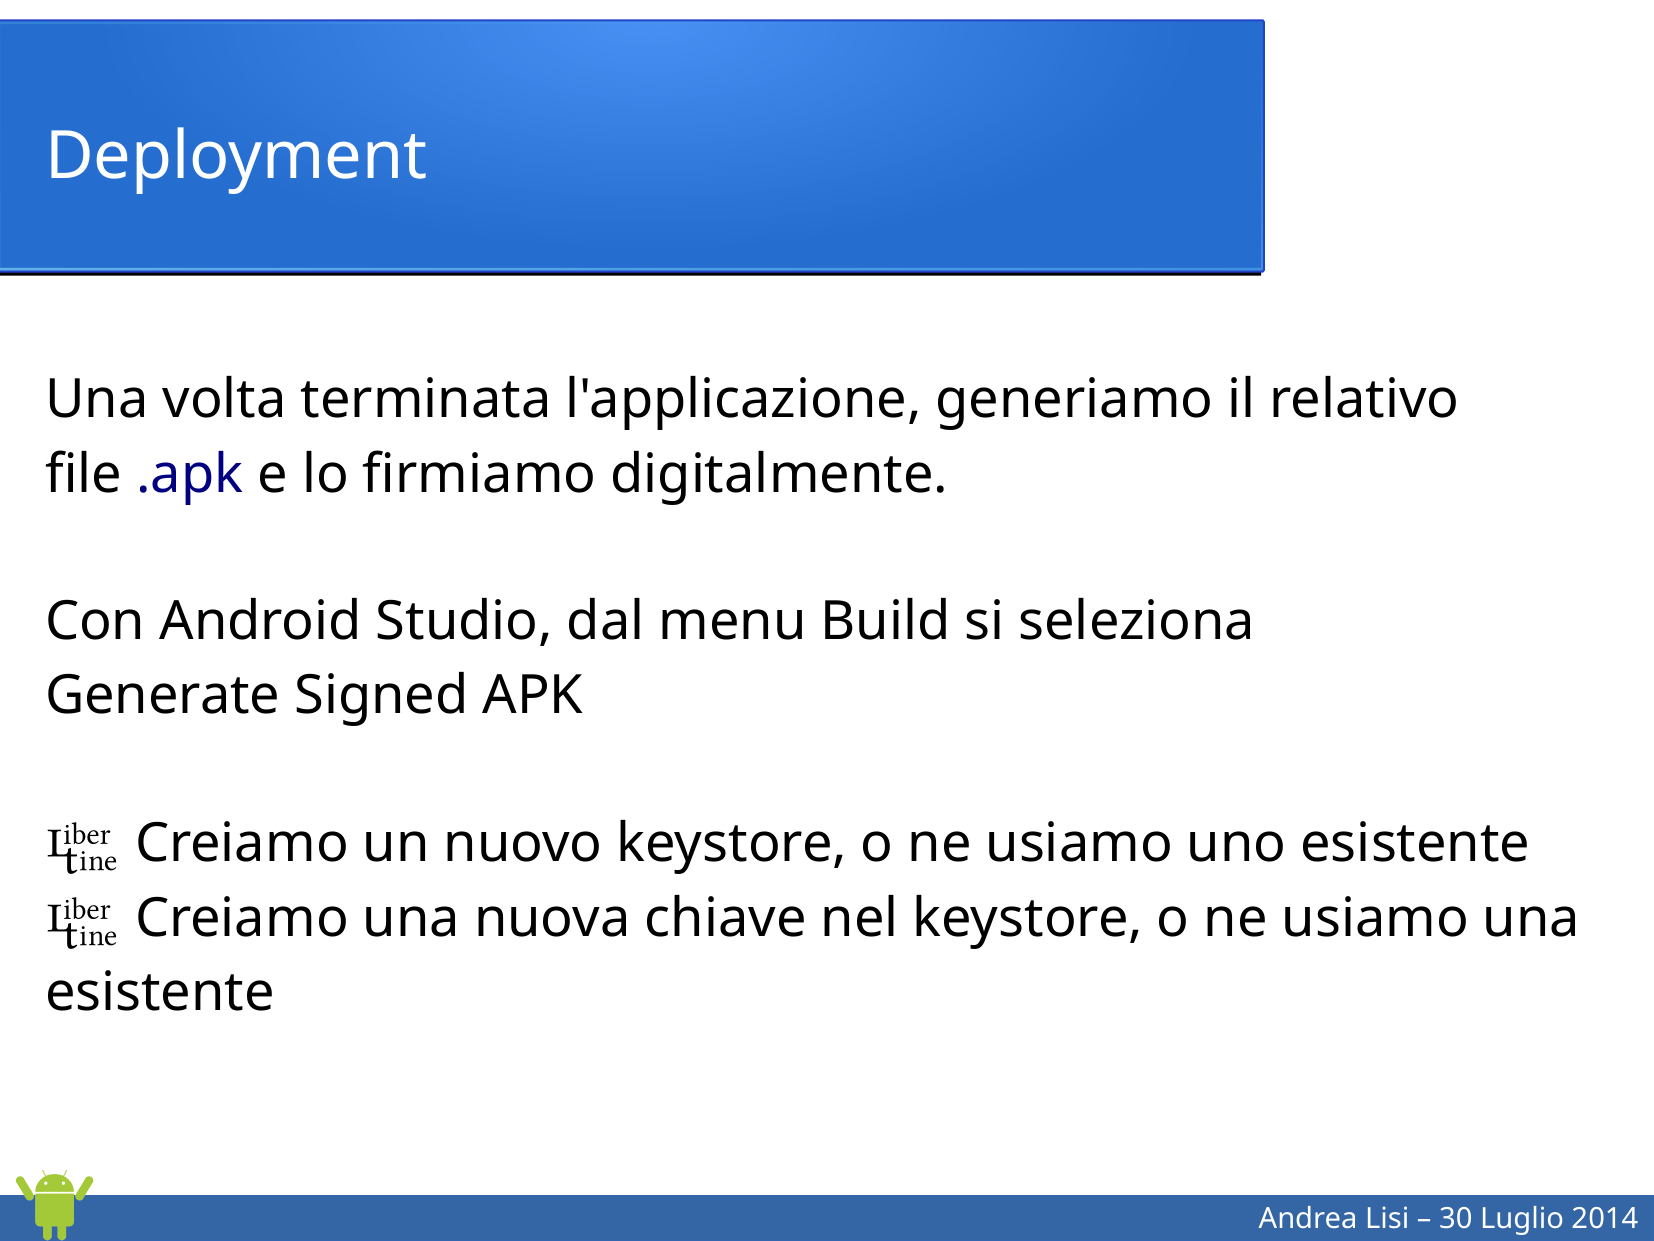

# Deployment
Una volta terminata l'applicazione, generiamo il relativo file .apk e lo firmiamo digitalmente.
Con Android Studio, dal menu Build si seleziona
Generate Signed APK
 Creiamo un nuovo keystore, o ne usiamo uno esistente
 Creiamo una nuova chiave nel keystore, o ne usiamo una esistente
Andrea Lisi – 30 Luglio 2014